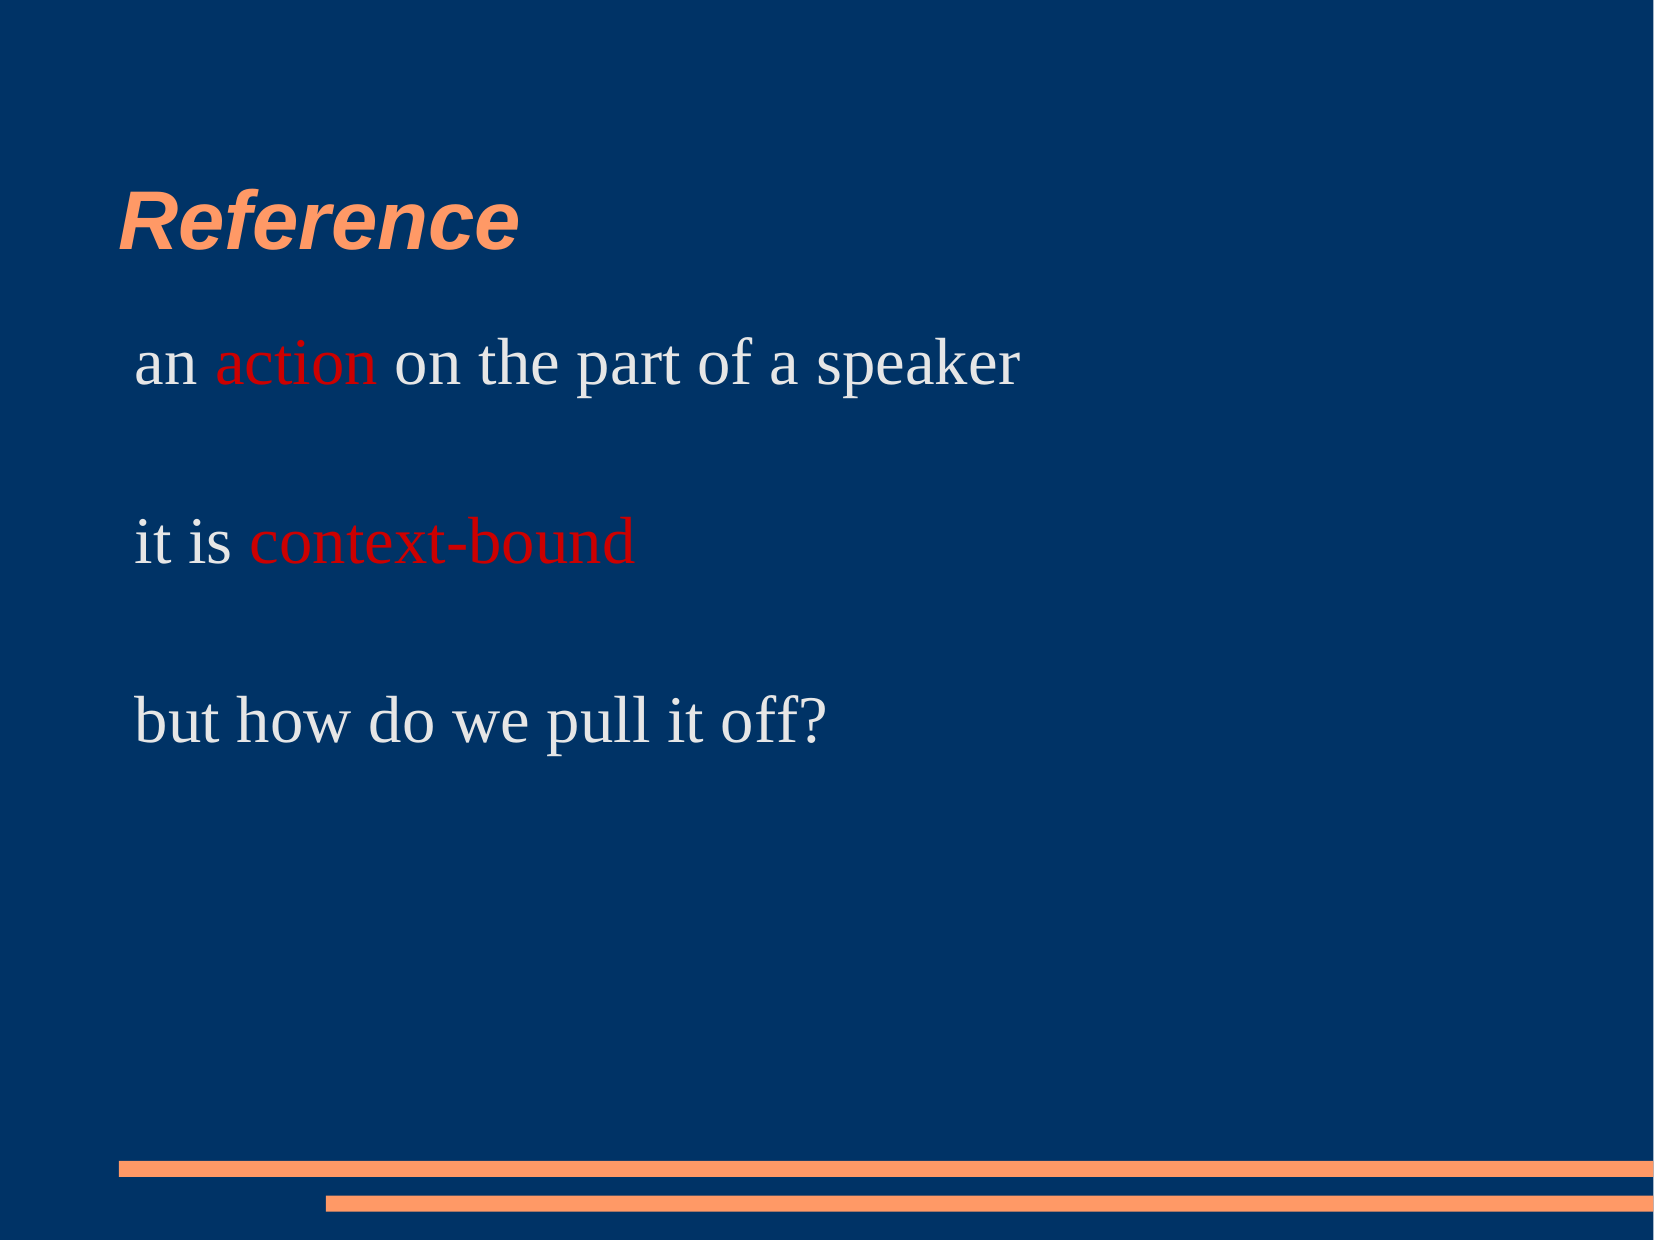

# Reference
an action on the part of a speaker
it is context-bound
but how do we pull it off?